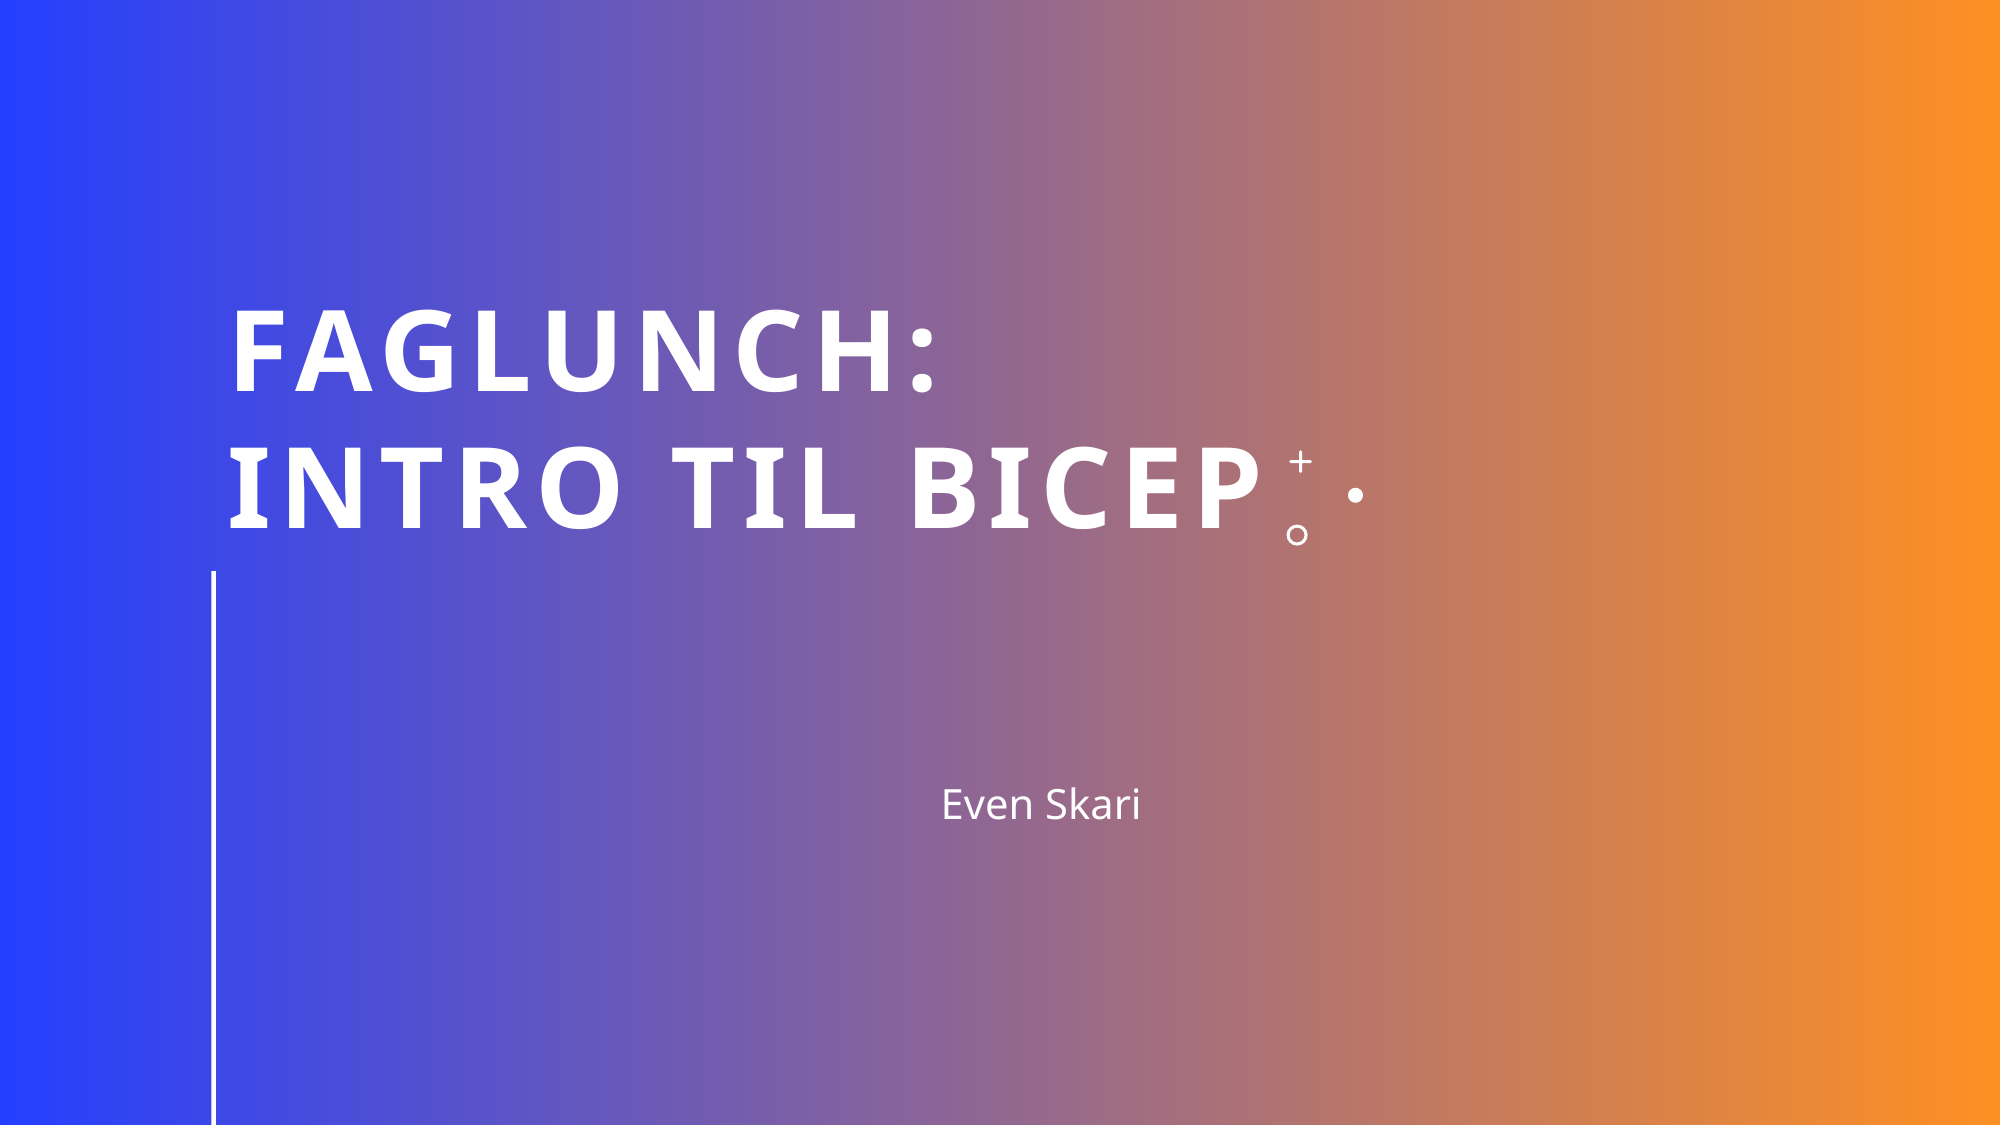

# Faglunch: intro til Bicep
Even Skari